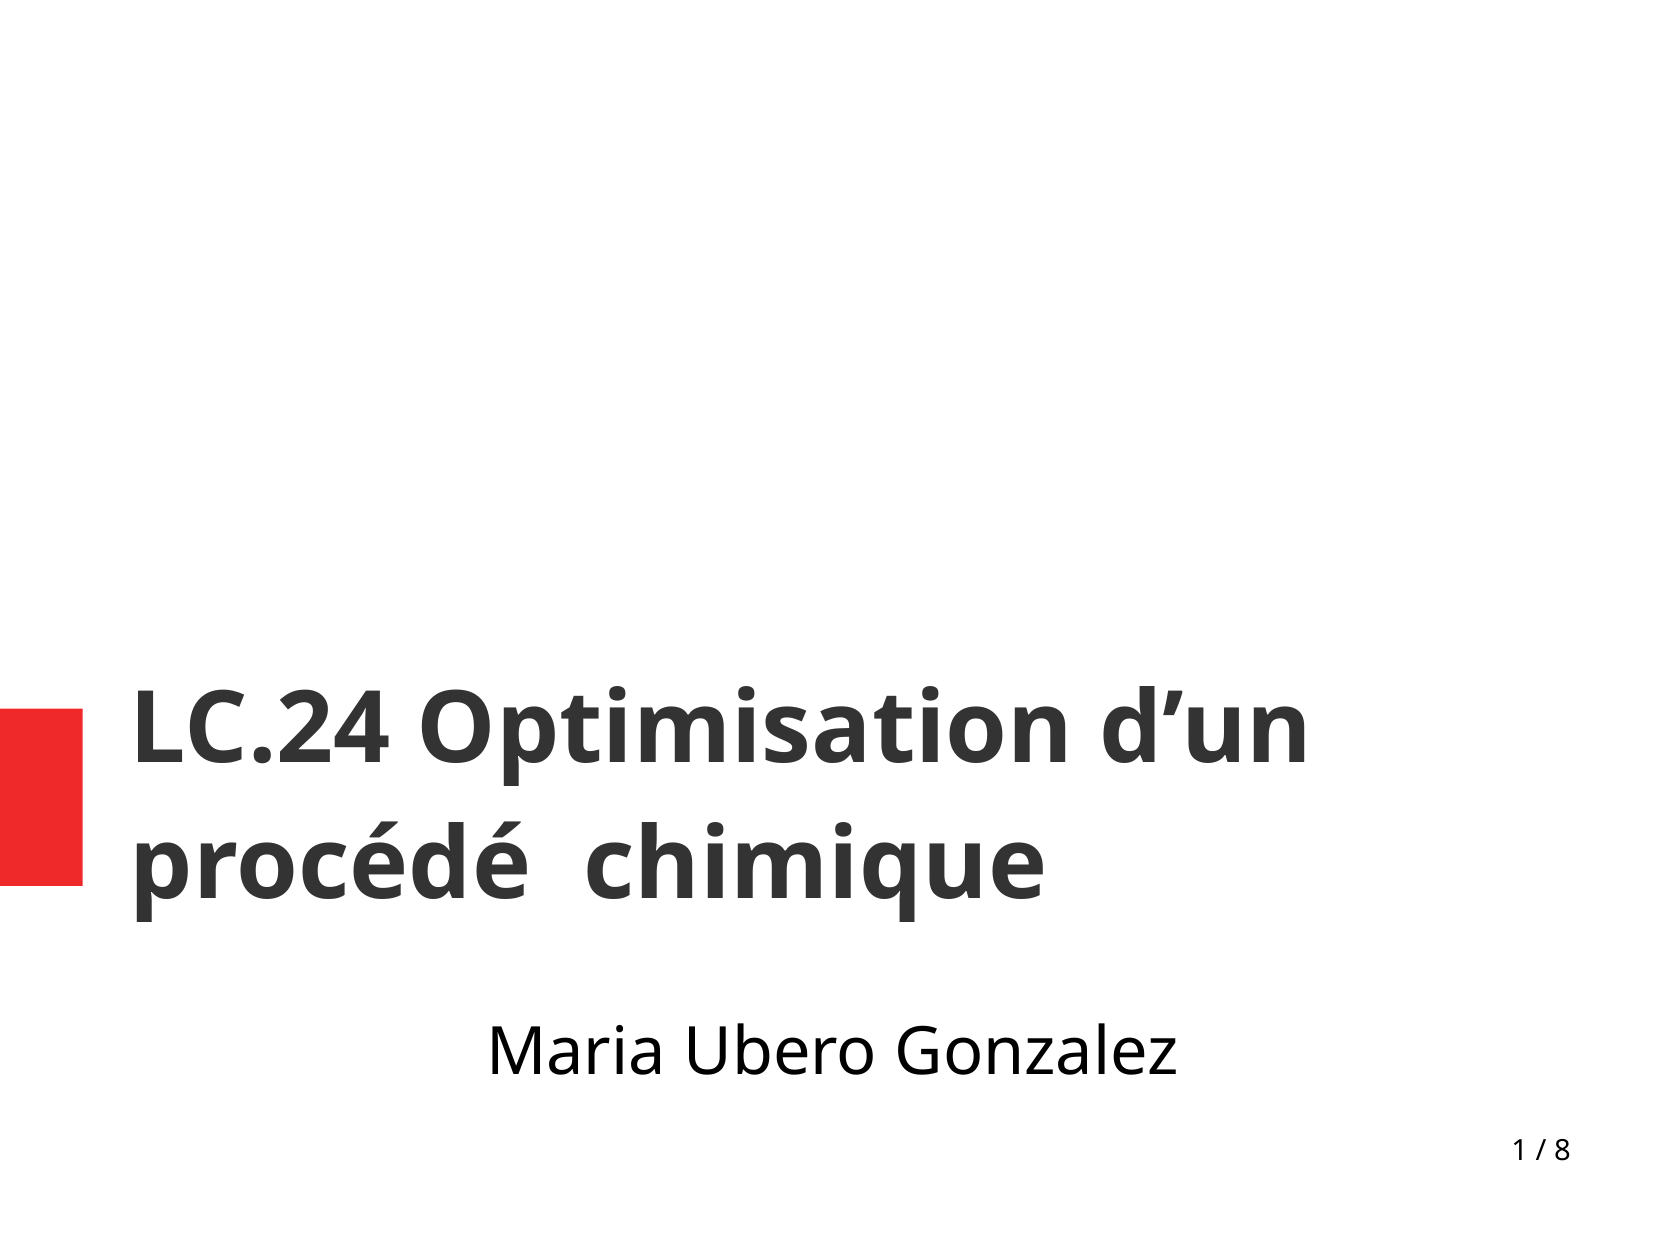

# LC.24 Optimisation d’un procédé chimique
Maria Ubero Gonzalez
1